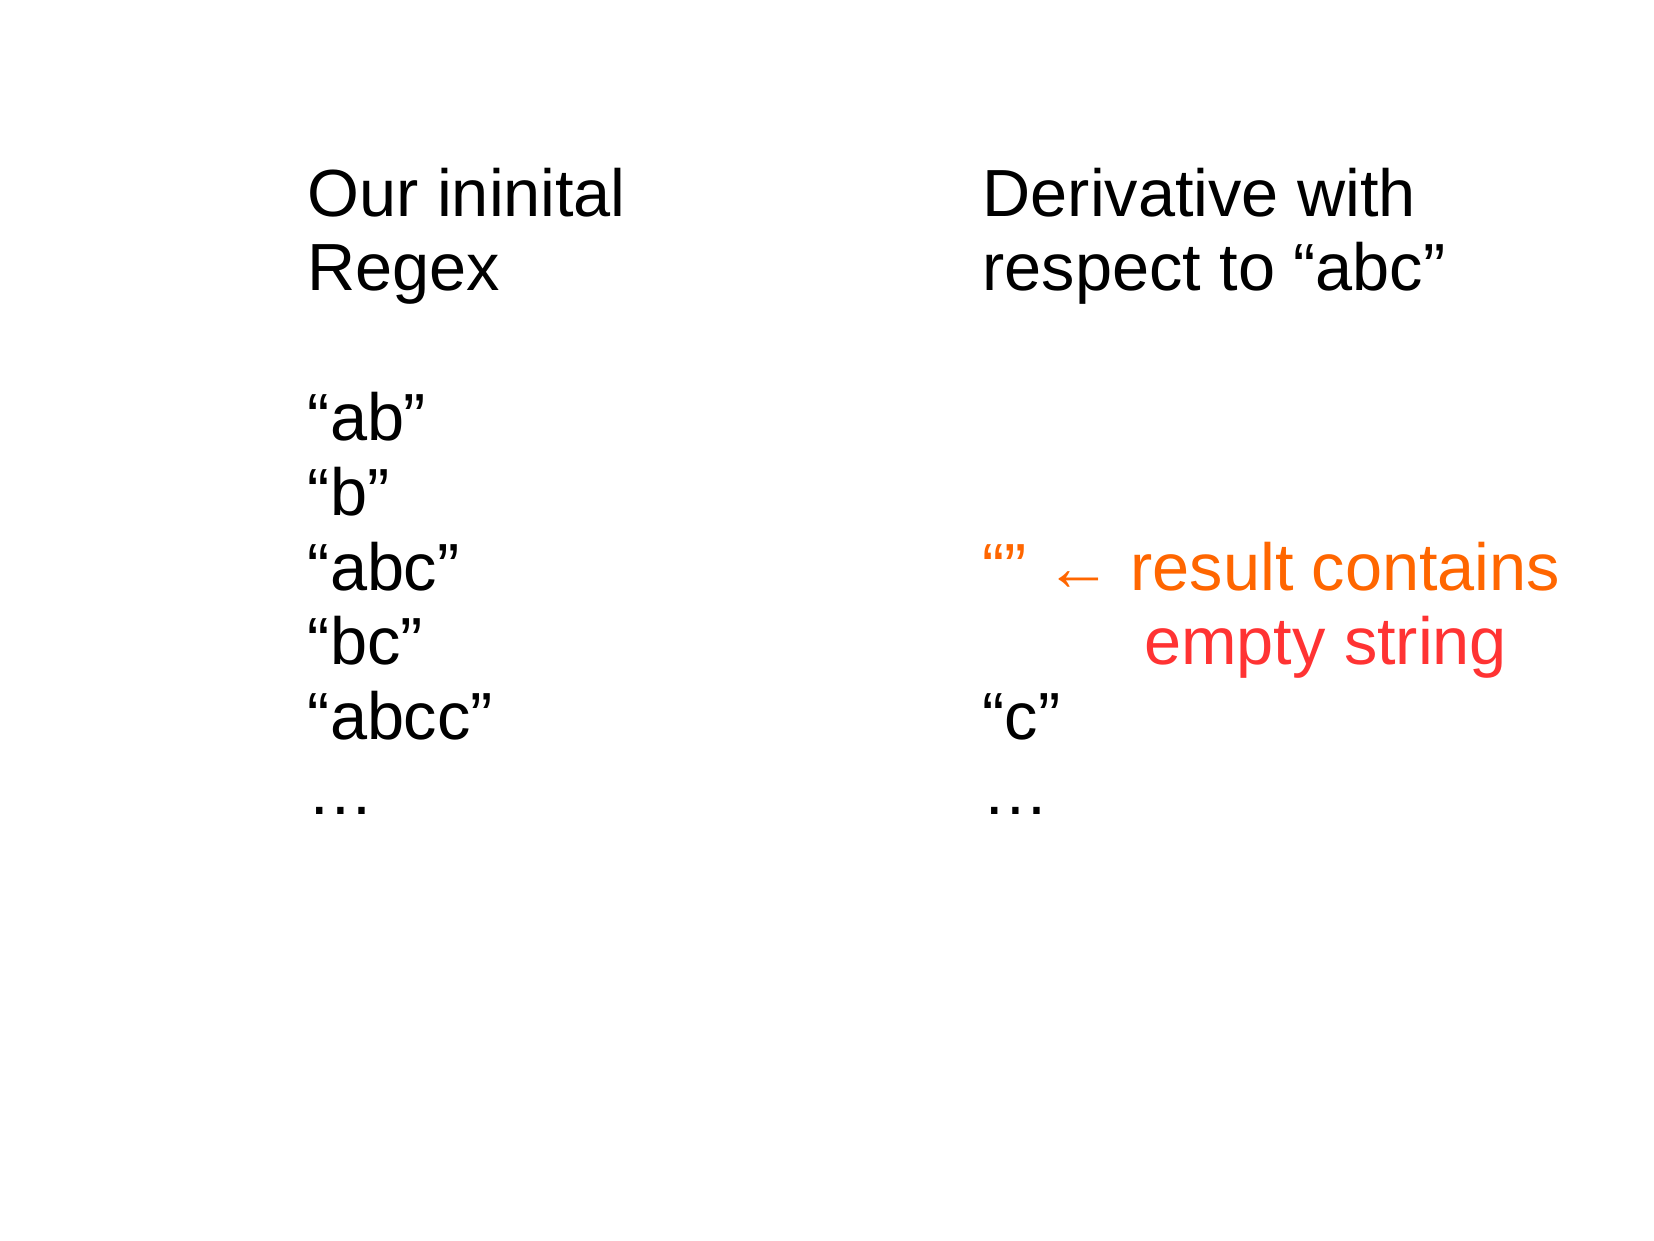

# Our ininital					Derivative with
			Regex							respect to “abc”
			“ab”
 			“b”
			“abc”							“” ← result contains
			“bc” empty string
			“abcc”							“c”
			…									…